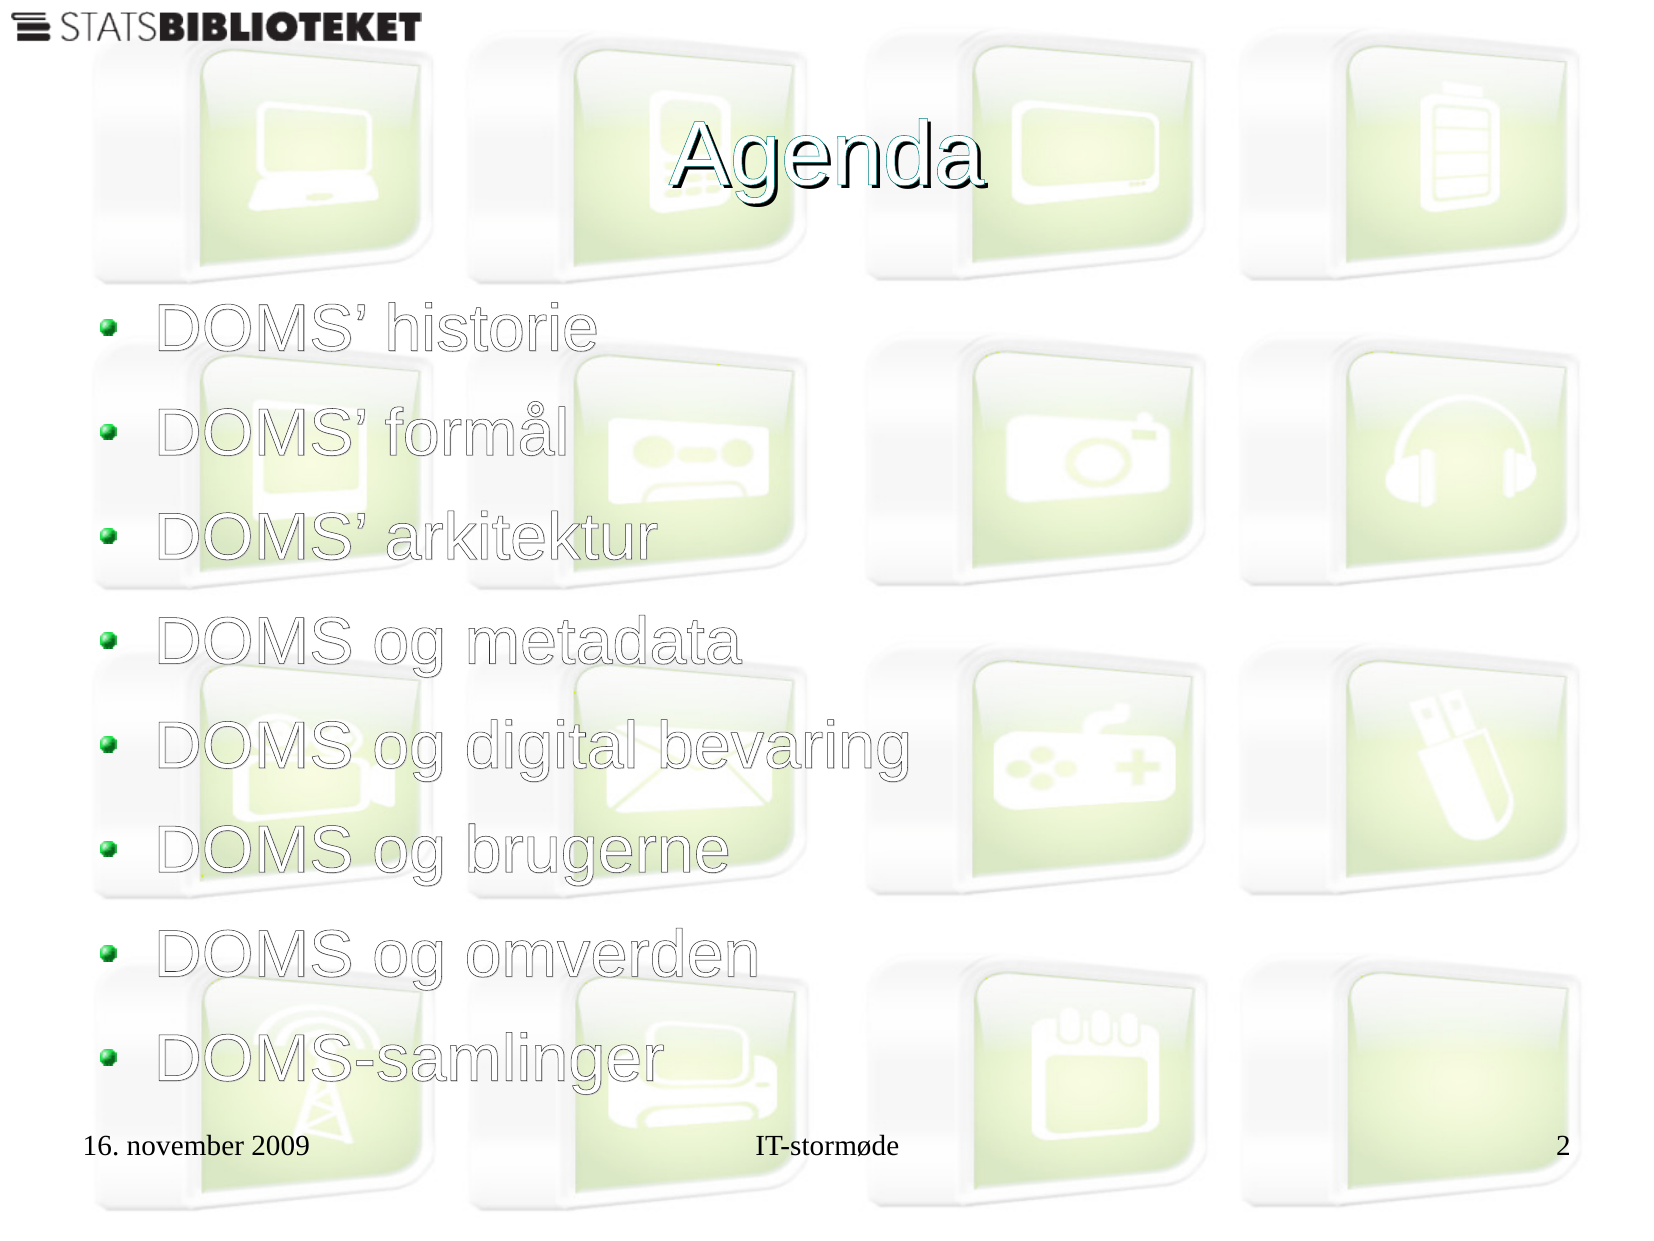

# Agenda
DOMS’ historie
DOMS’ formål
DOMS’ arkitektur
DOMS og metadata
DOMS og digital bevaring
DOMS og brugerne
DOMS og omverden
DOMS-samlinger
16. november 2009
IT-stormøde
2